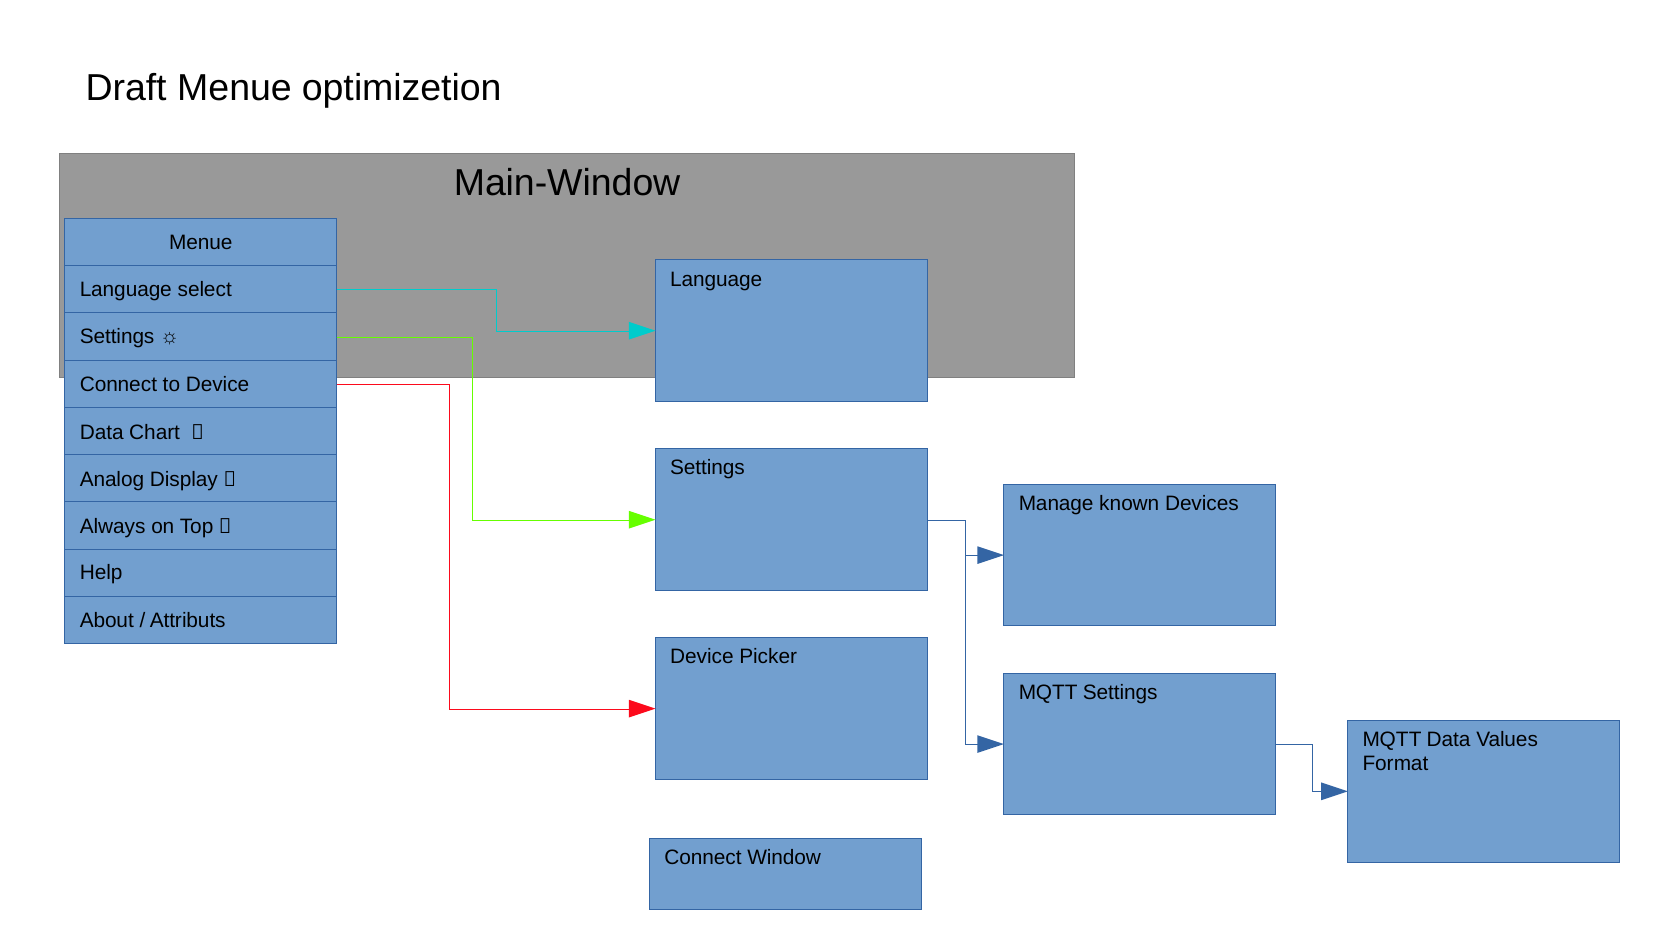

Draft Menue optimizetion
Main-Window
Menue
Language
Language select
Settings ☼
Connect to Device
Data Chart 
Settings
Analog Display 
Manage known Devices
Always on Top 
Help
About / Attributs
Device Picker
MQTT Settings
MQTT Data Values Format
Connect Window